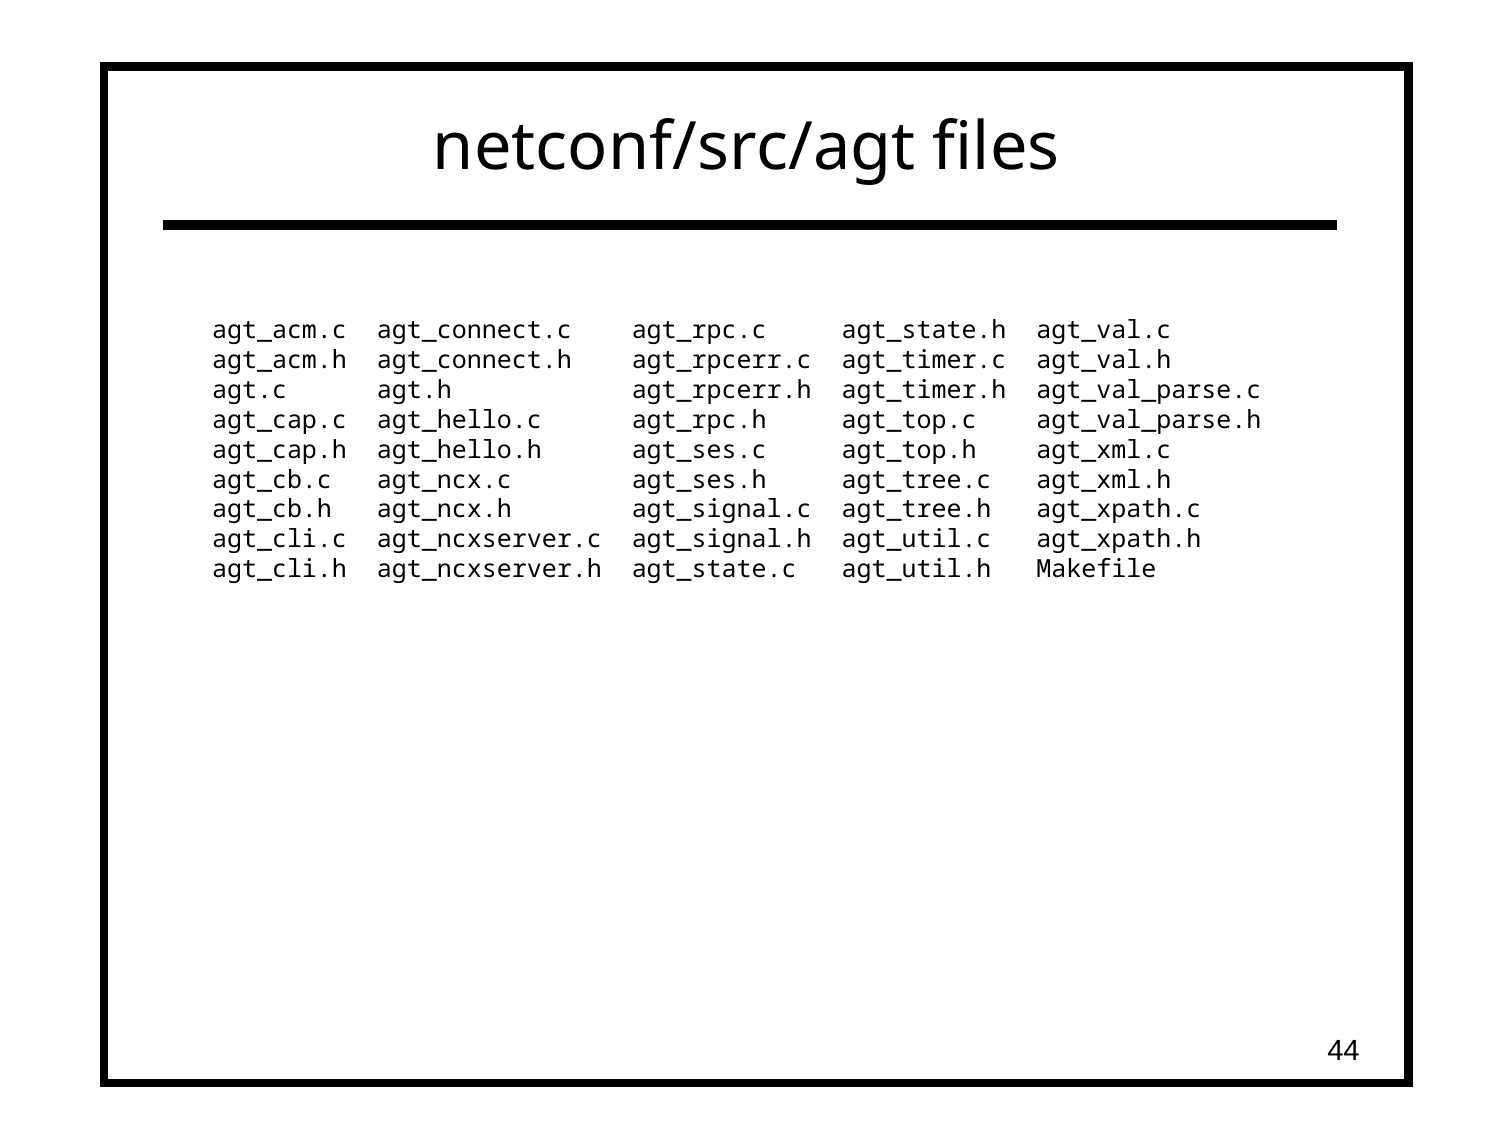

# netconf/src/agt files
agt_acm.c agt_connect.c agt_rpc.c agt_state.h agt_val.c
agt_acm.h agt_connect.h agt_rpcerr.c agt_timer.c agt_val.h
agt.c agt.h agt_rpcerr.h agt_timer.h agt_val_parse.c
agt_cap.c agt_hello.c agt_rpc.h agt_top.c agt_val_parse.h
agt_cap.h agt_hello.h agt_ses.c agt_top.h agt_xml.c
agt_cb.c agt_ncx.c agt_ses.h agt_tree.c agt_xml.h
agt_cb.h agt_ncx.h agt_signal.c agt_tree.h agt_xpath.c
agt_cli.c agt_ncxserver.c agt_signal.h agt_util.c agt_xpath.h
agt_cli.h agt_ncxserver.h agt_state.c agt_util.h Makefile
44